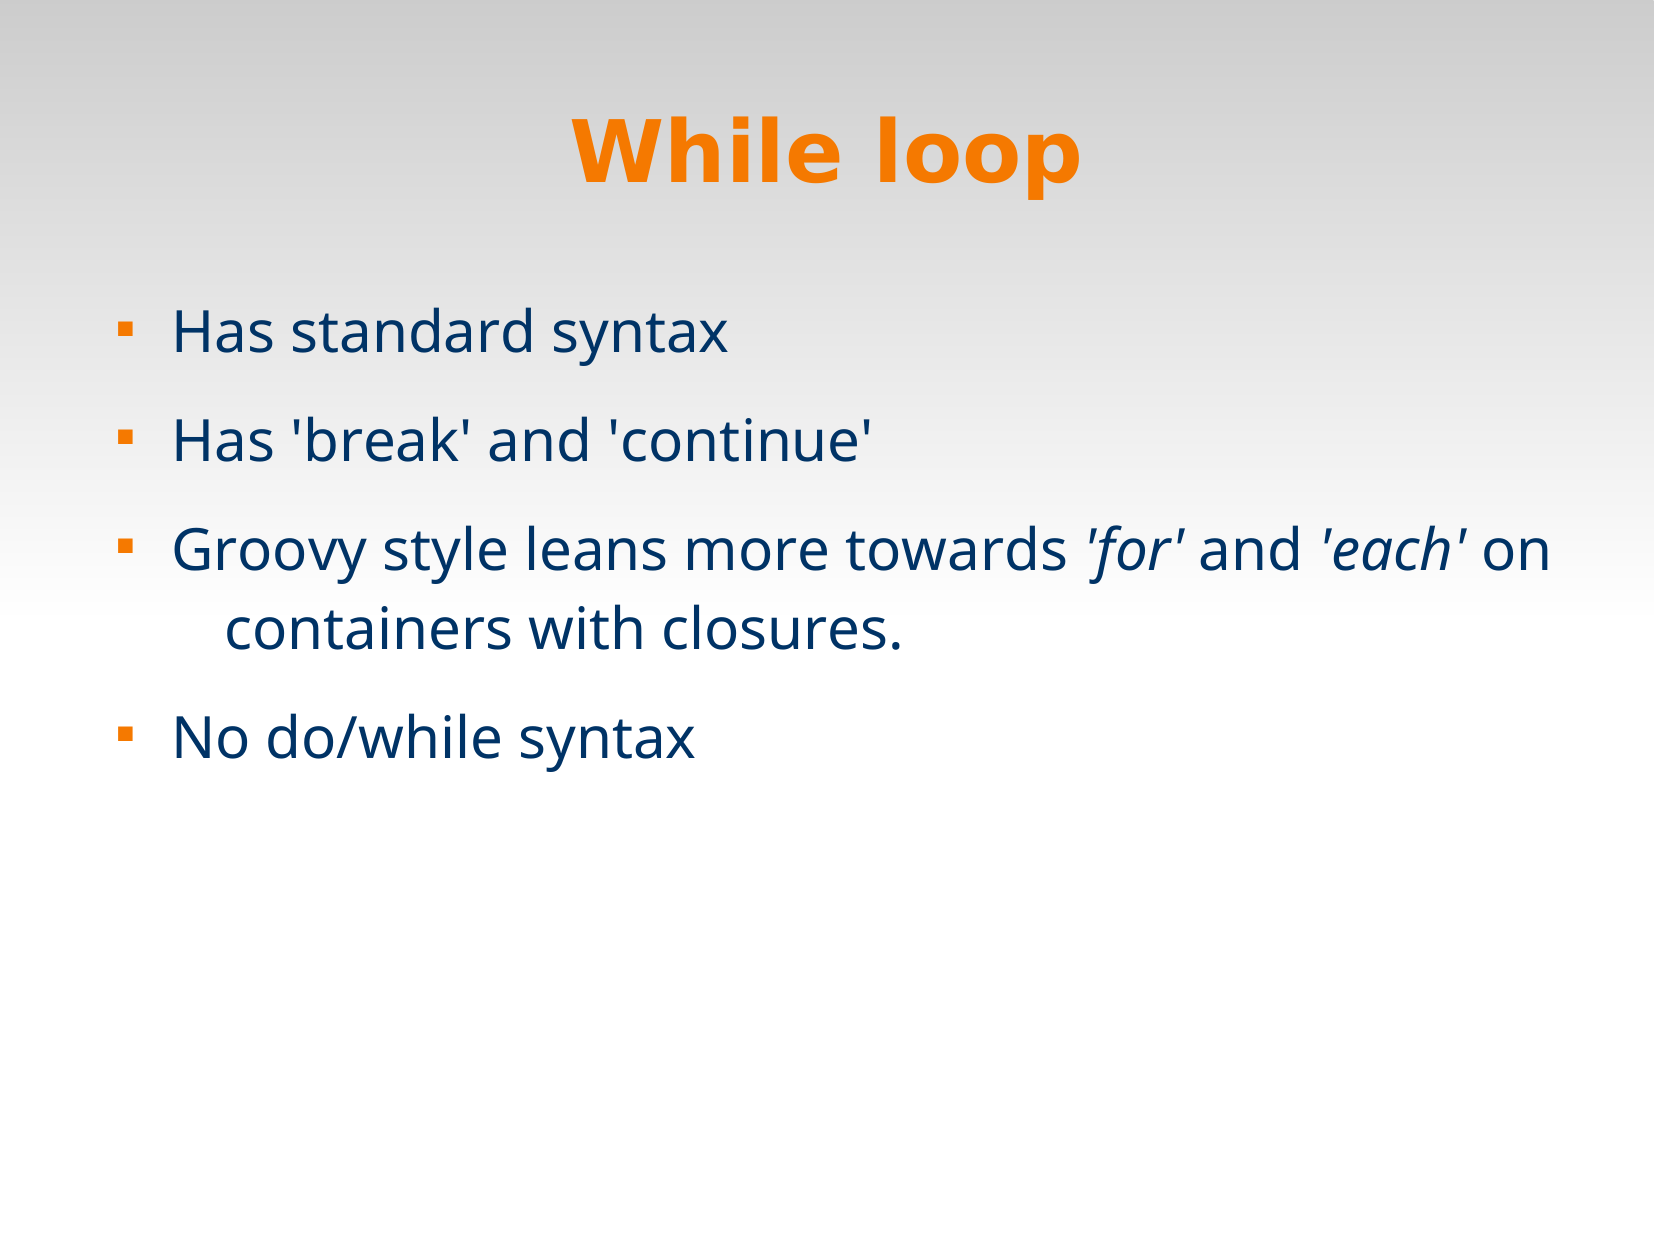

# While loop
Has standard syntax
Has 'break' and 'continue'
Groovy style leans more towards 'for' and 'each' on containers with closures.
No do/while syntax